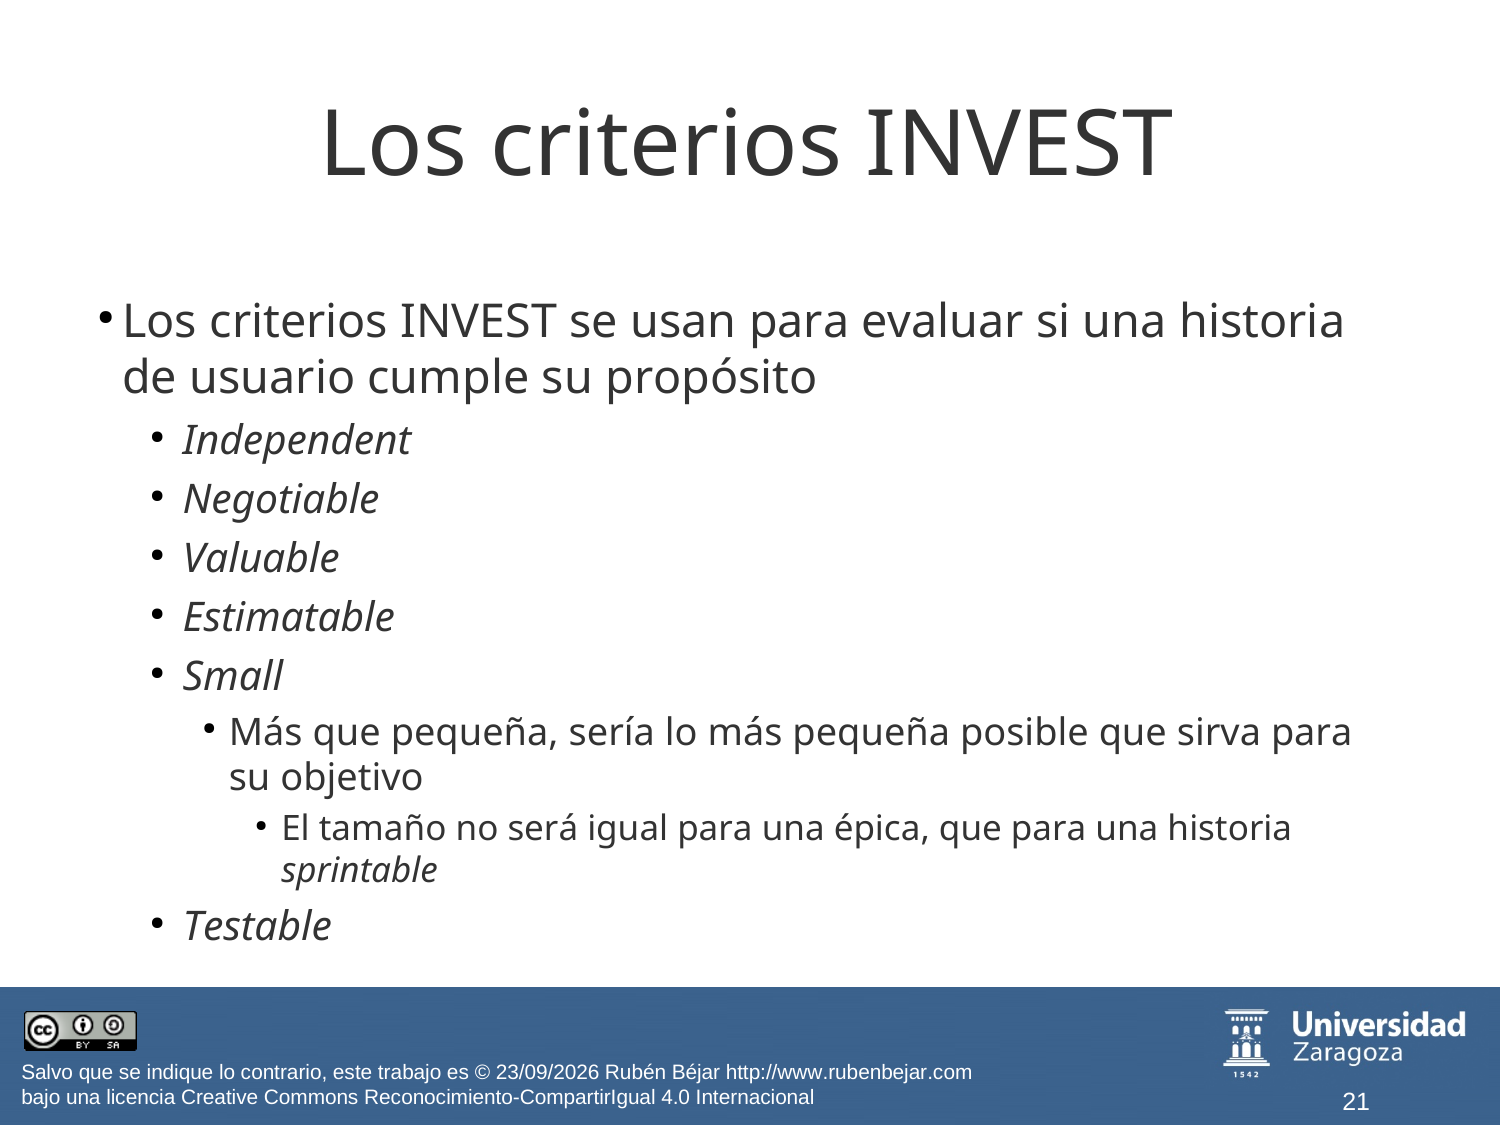

# Los criterios INVEST
Los criterios INVEST se usan para evaluar si una historia de usuario cumple su propósito
Independent
Negotiable
Valuable
Estimatable
Small
Más que pequeña, sería lo más pequeña posible que sirva para su objetivo
El tamaño no será igual para una épica, que para una historia sprintable
Testable